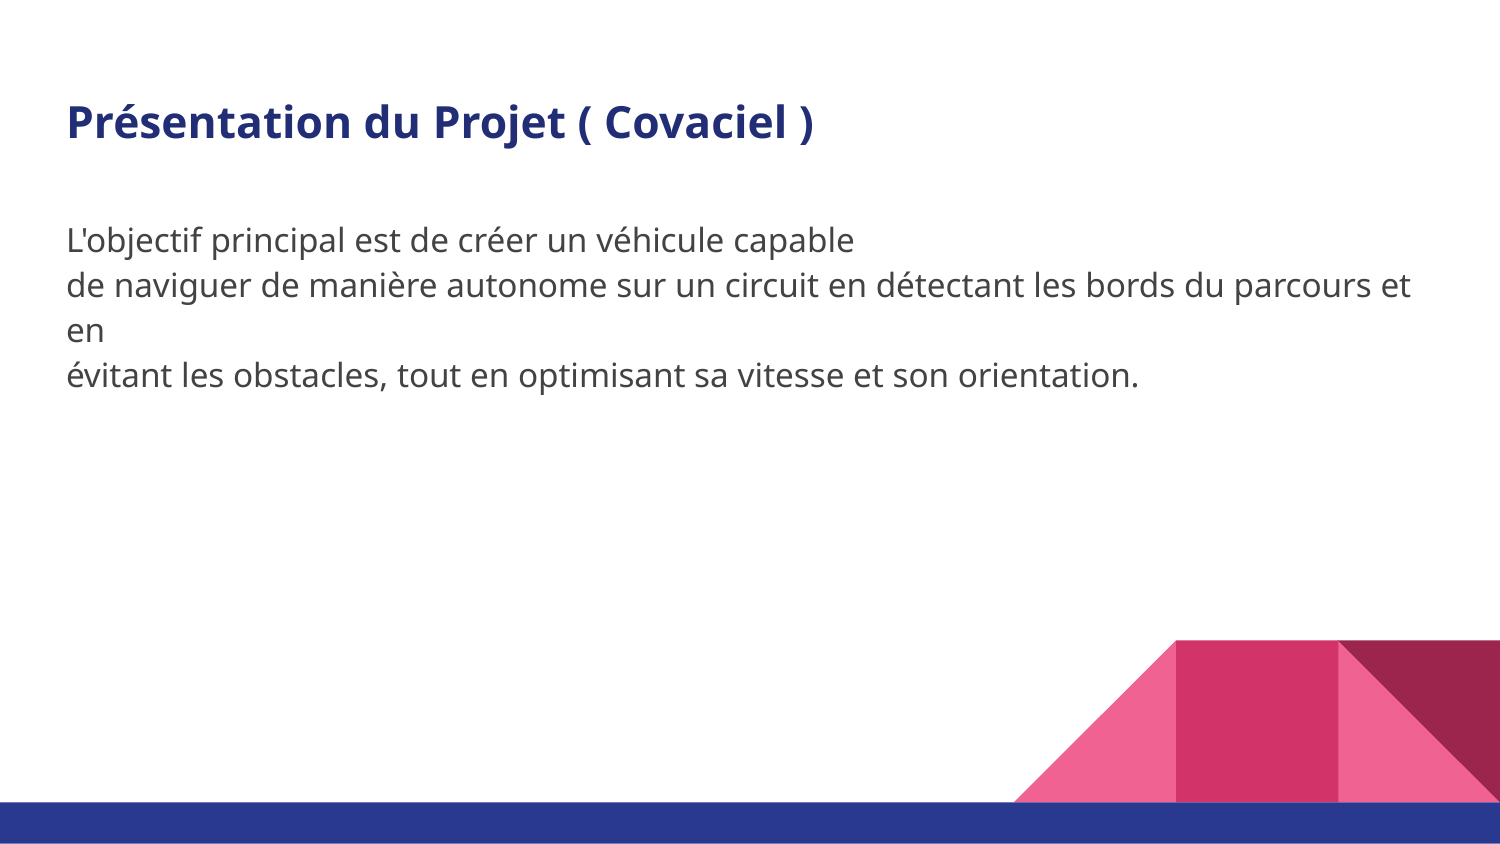

# Présentation du Projet ( Covaciel )
L'objectif principal est de créer un véhicule capable
de naviguer de manière autonome sur un circuit en détectant les bords du parcours et en
évitant les obstacles, tout en optimisant sa vitesse et son orientation.